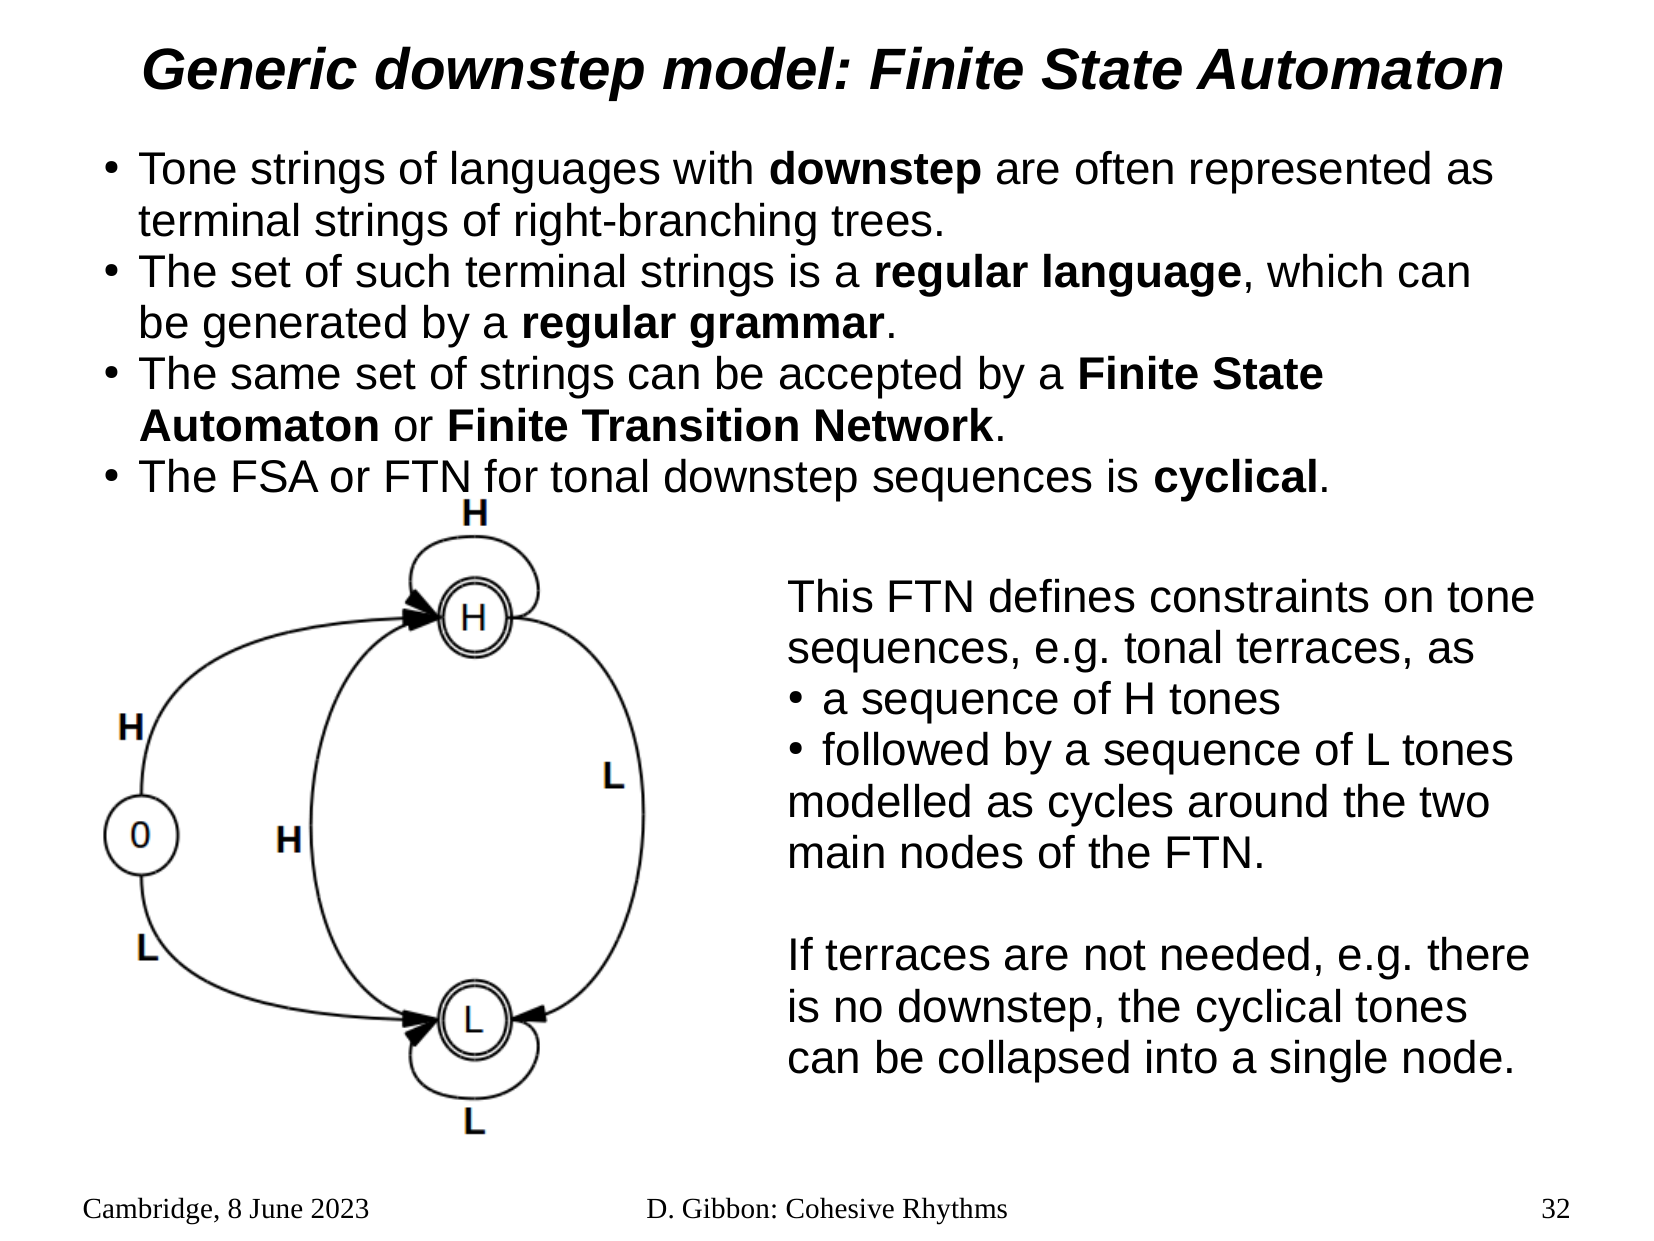

# Generic downstep model: Finite State Automaton
Tone strings of languages with downstep are often represented as terminal strings of right-branching trees.
The set of such terminal strings is a regular language, which can be generated by a regular grammar.
The same set of strings can be accepted by a Finite State Automaton or Finite Transition Network.
The FSA or FTN for tonal downstep sequences is cyclical.
This FTN defines constraints on tone sequences, e.g. tonal terraces, as
a sequence of H tones
followed by a sequence of L tones
modelled as cycles around the two main nodes of the FTN.
If terraces are not needed, e.g. there is no downstep, the cyclical tones can be collapsed into a single node.
Cambridge, 8 June 2023
D. Gibbon: Cohesive Rhythms
32